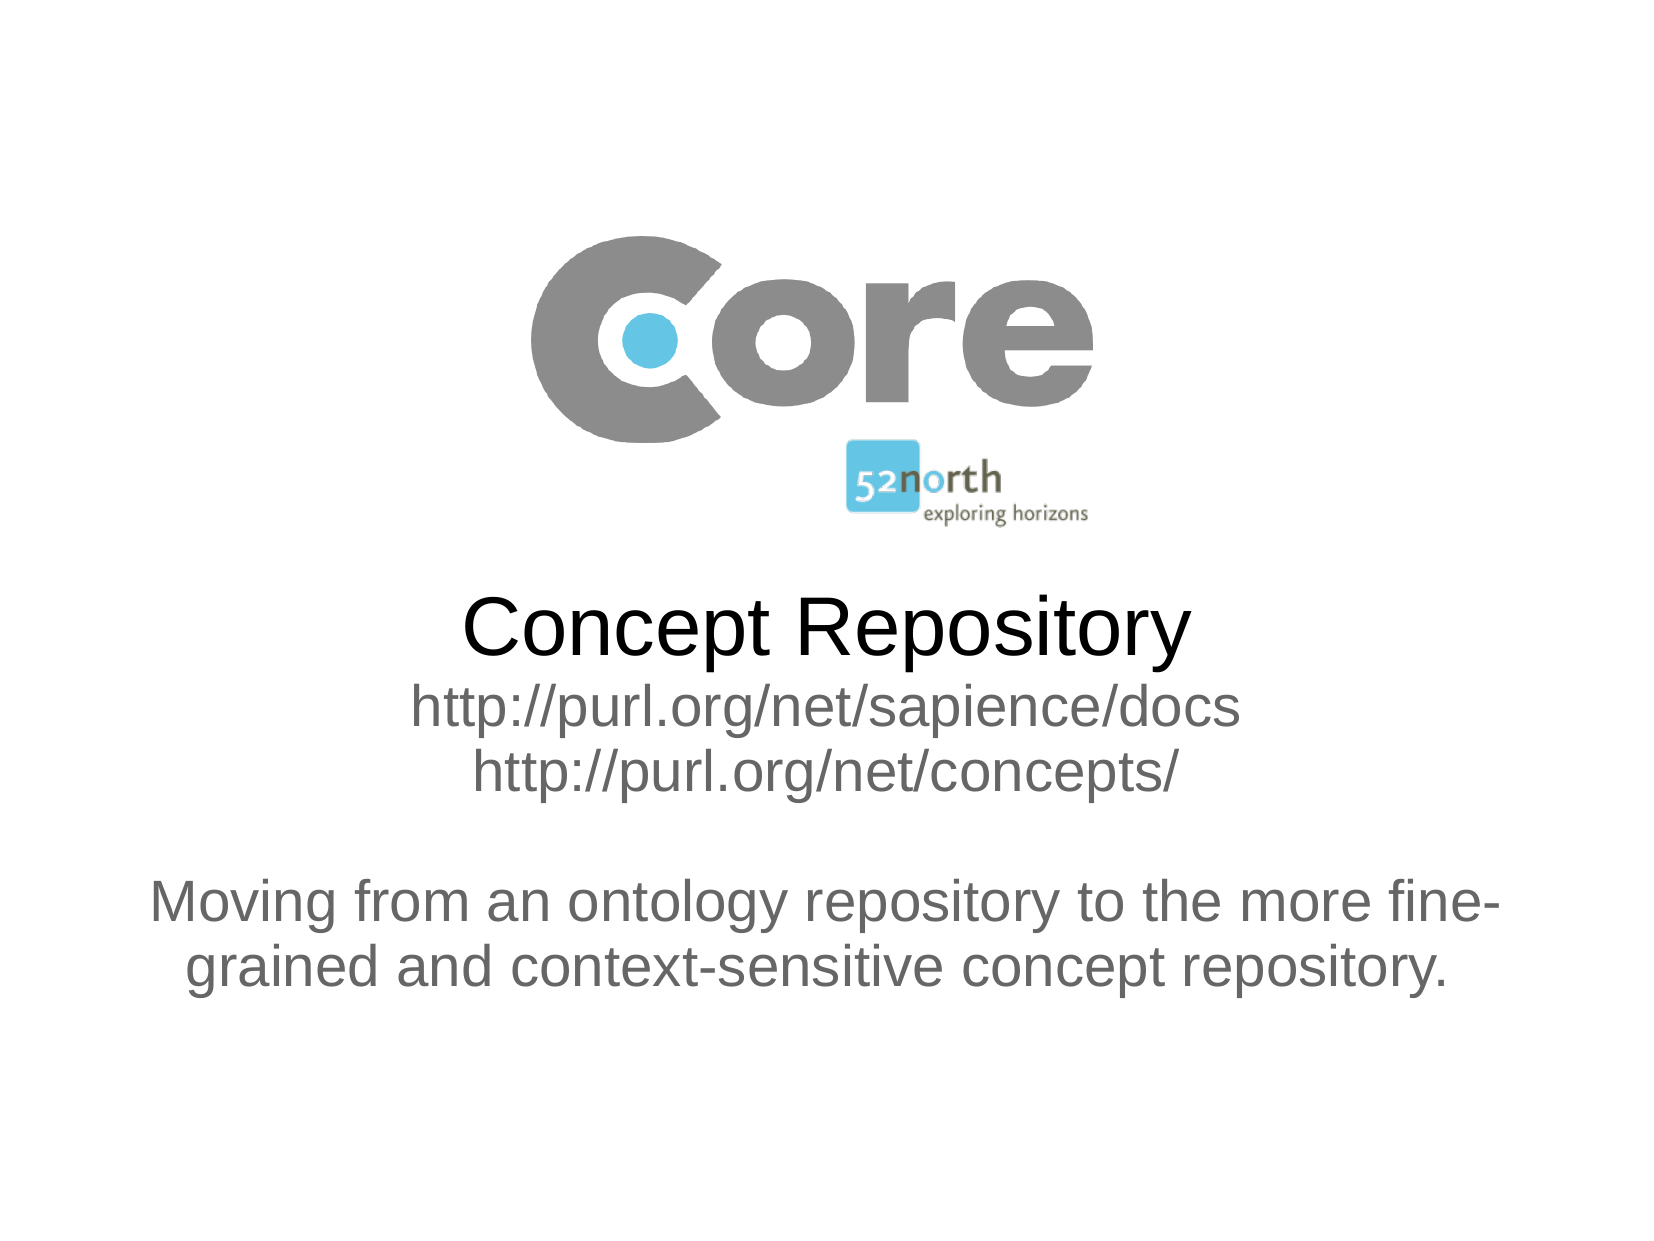

Concept Repository
http://purl.org/net/sapience/docs
http://purl.org/net/concepts/
Moving from an ontology repository to the more fine-grained and context-sensitive concept repository.